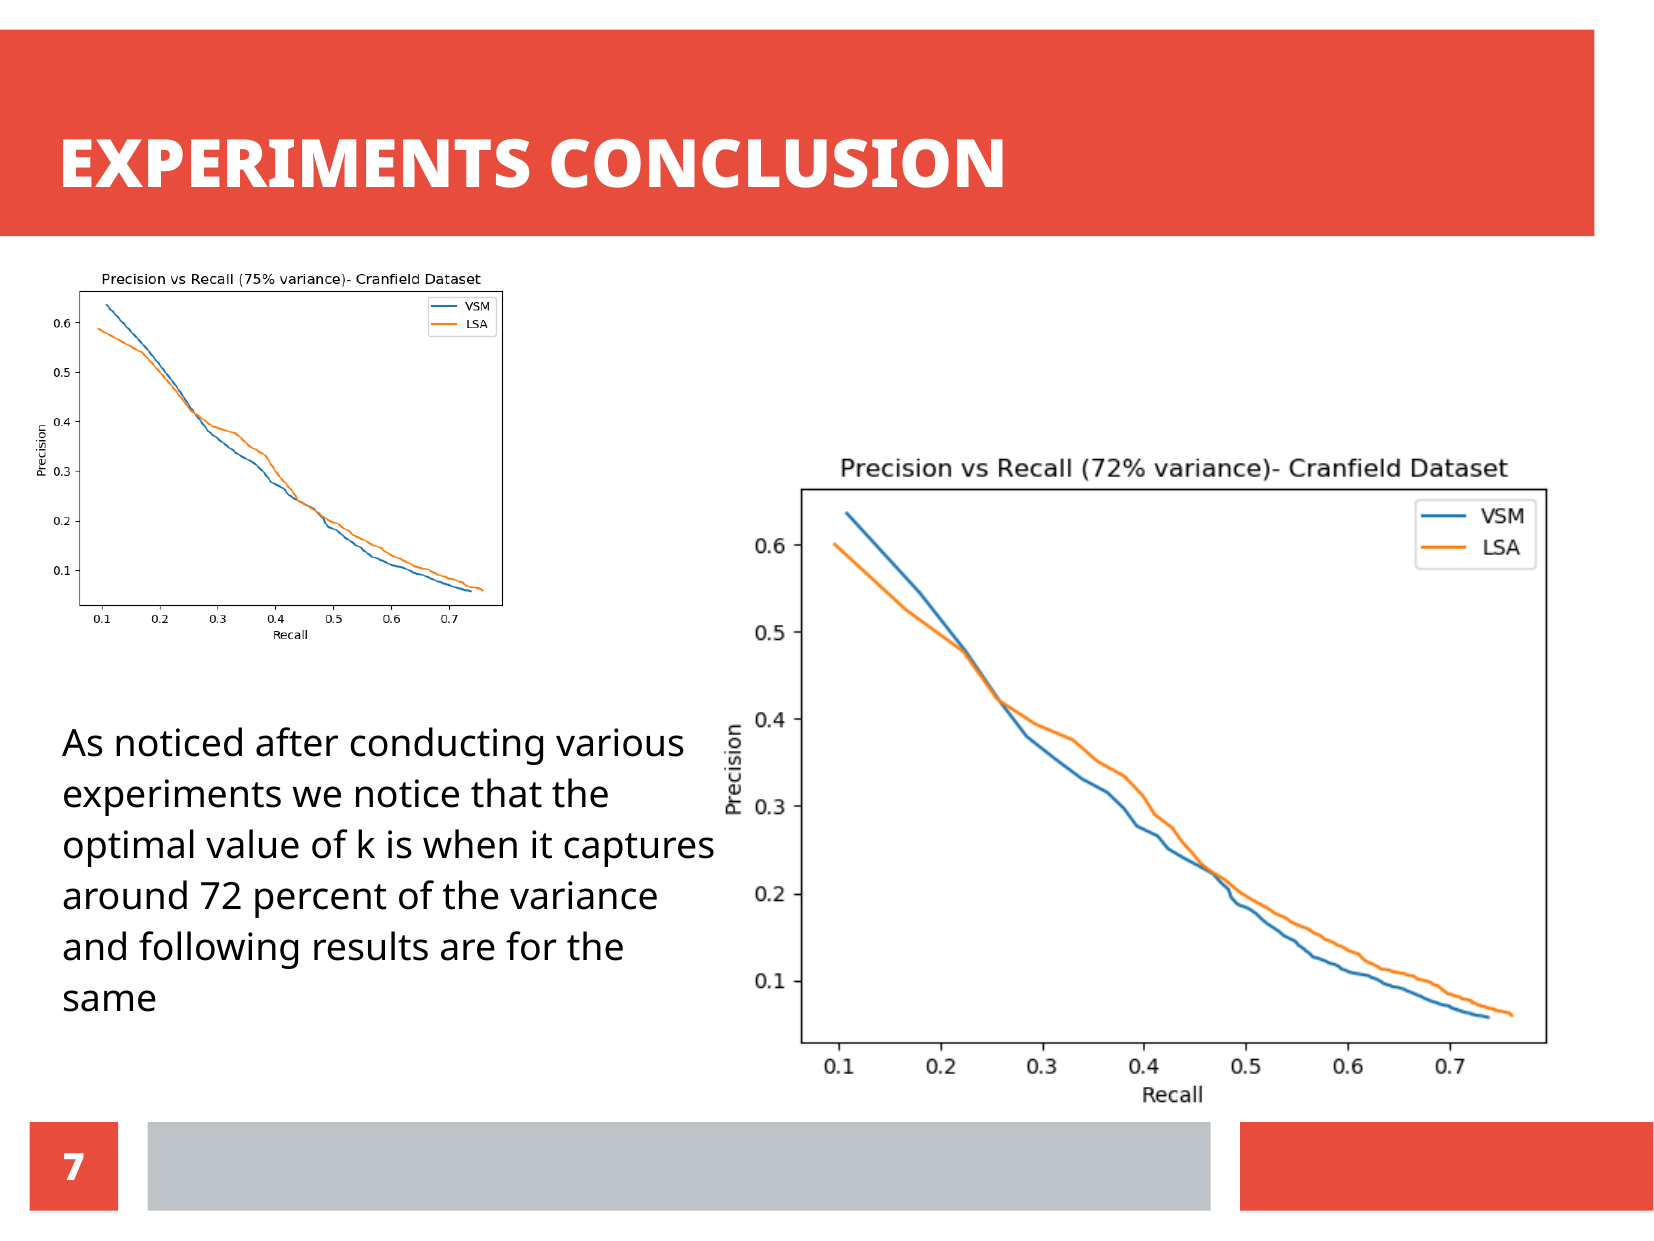

# EXPERIMENTS CONCLUSION
As noticed after conducting various experiments we notice that the optimal value of k is when it captures around 72 percent of the variance and following results are for the same
7